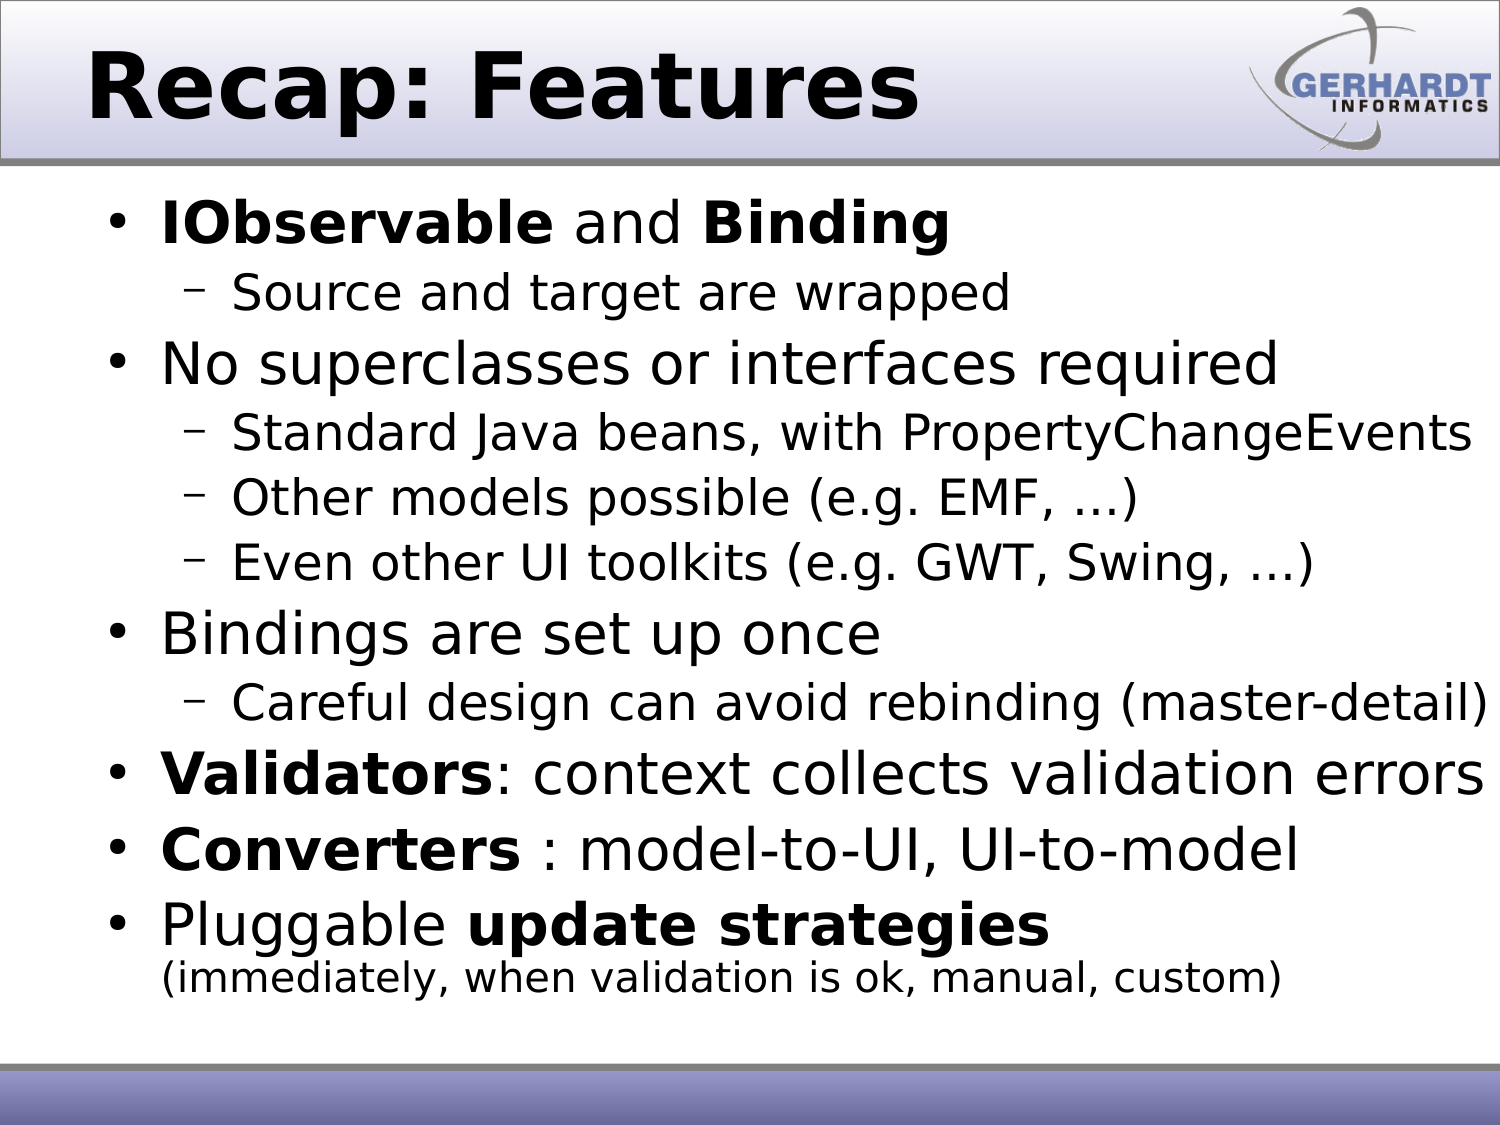

# Recap: Features
IObservable and Binding
Source and target are wrapped
No superclasses or interfaces required
Standard Java beans, with PropertyChangeEvents
Other models possible (e.g. EMF, ...)
Even other UI toolkits (e.g. GWT, Swing, ...)
Bindings are set up once
Careful design can avoid rebinding (master-detail)
Validators: context collects validation errors
Converters : model-to-UI, UI-to-model
Pluggable update strategies
(immediately, when validation is ok, manual, custom)